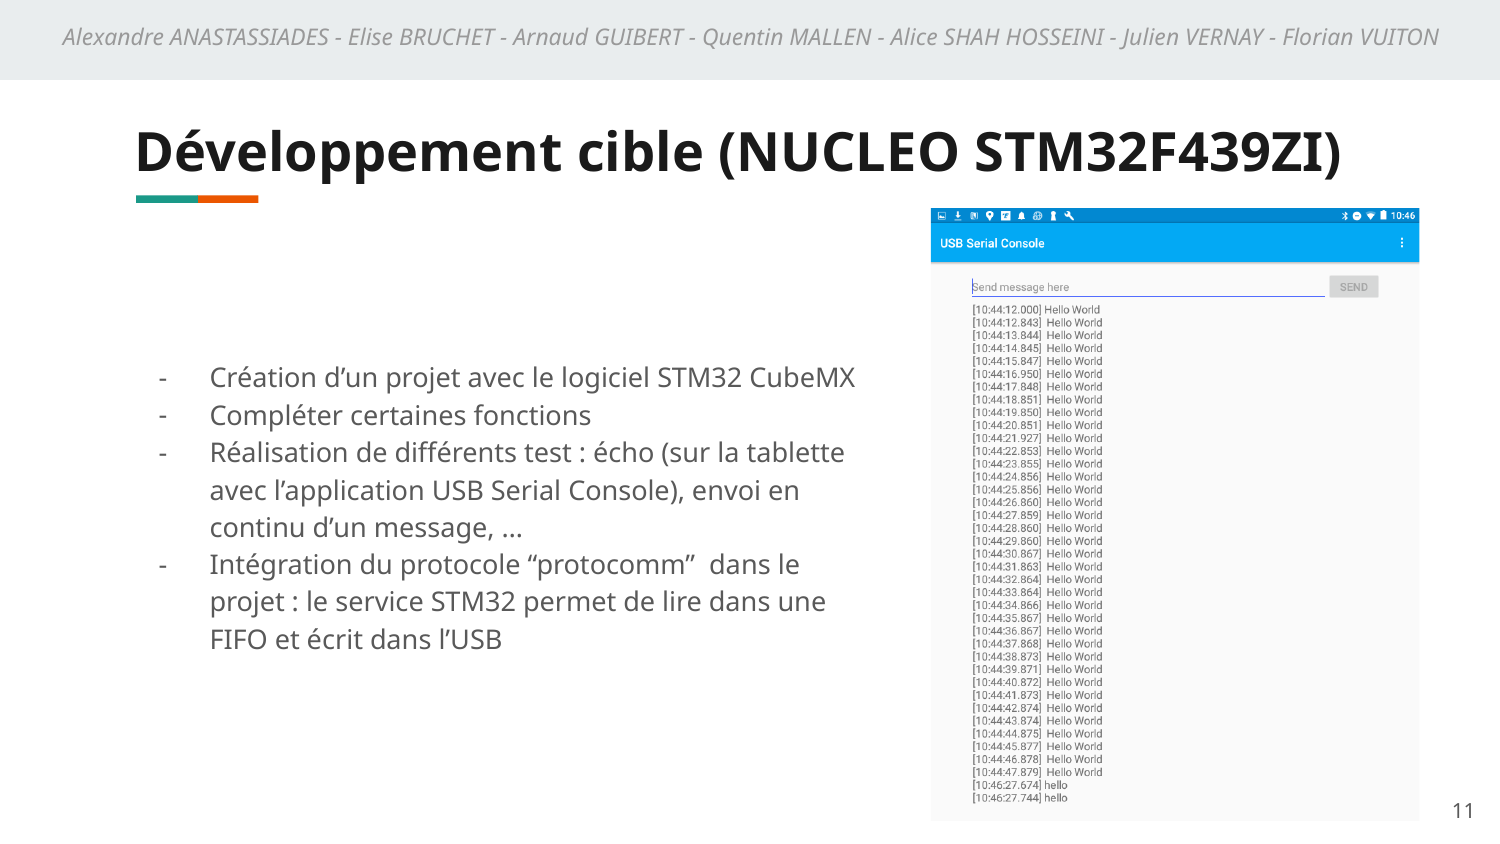

Alexandre ANASTASSIADES - Elise BRUCHET - Arnaud GUIBERT - Quentin MALLEN - Alice SHAH HOSSEINI - Julien VERNAY - Florian VUITON
# Développement cible (NUCLEO STM32F439ZI)
Création d’un projet avec le logiciel STM32 CubeMX
Compléter certaines fonctions
Réalisation de différents test : écho (sur la tablette avec l’application USB Serial Console), envoi en continu d’un message, …
Intégration du protocole “protocomm” dans le projet : le service STM32 permet de lire dans une FIFO et écrit dans l’USB